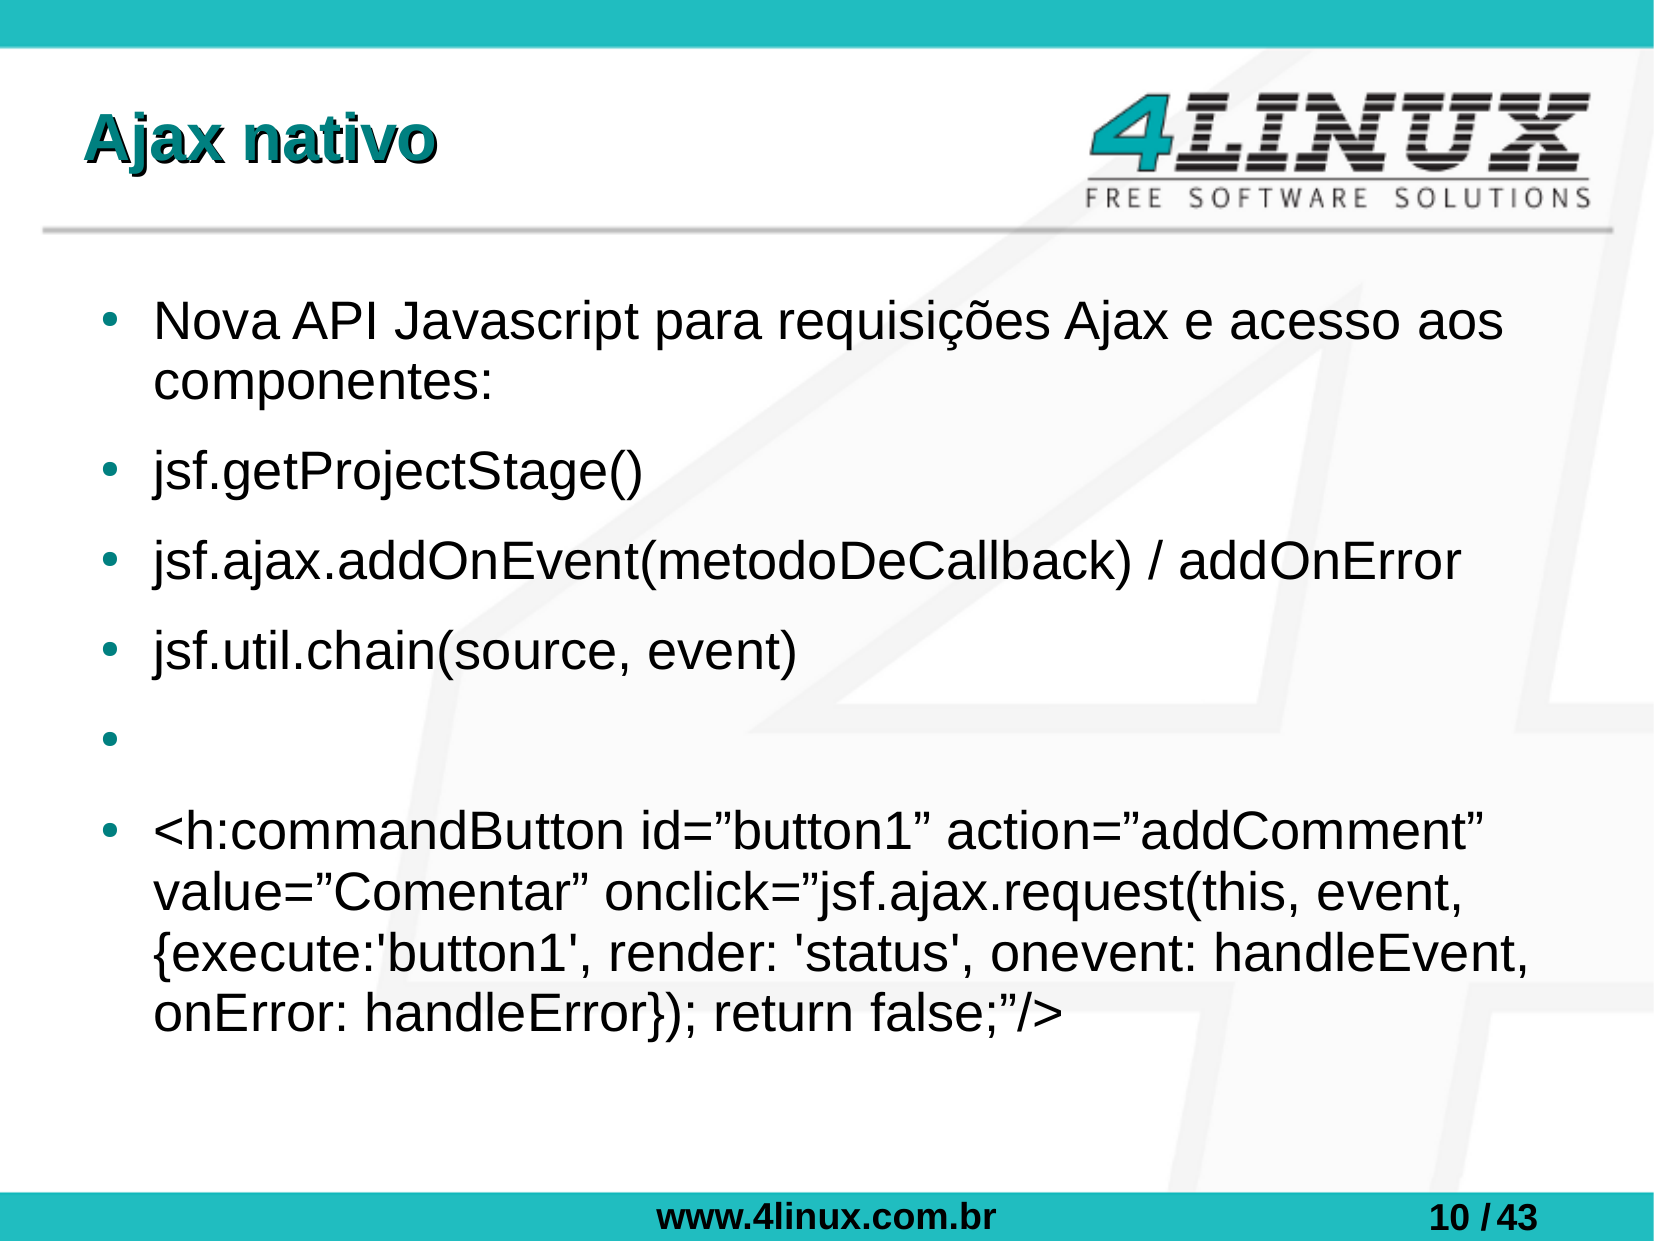

# Ajax nativo
Nova API Javascript para requisições Ajax e acesso aos componentes:
jsf.getProjectStage()
jsf.ajax.addOnEvent(metodoDeCallback) / addOnError
jsf.util.chain(source, event)
<h:commandButton id=”button1” action=”addComment” value=”Comentar” onclick=”jsf.ajax.request(this, event, {execute:'button1', render: 'status', onevent: handleEvent, onError: handleError}); return false;”/>